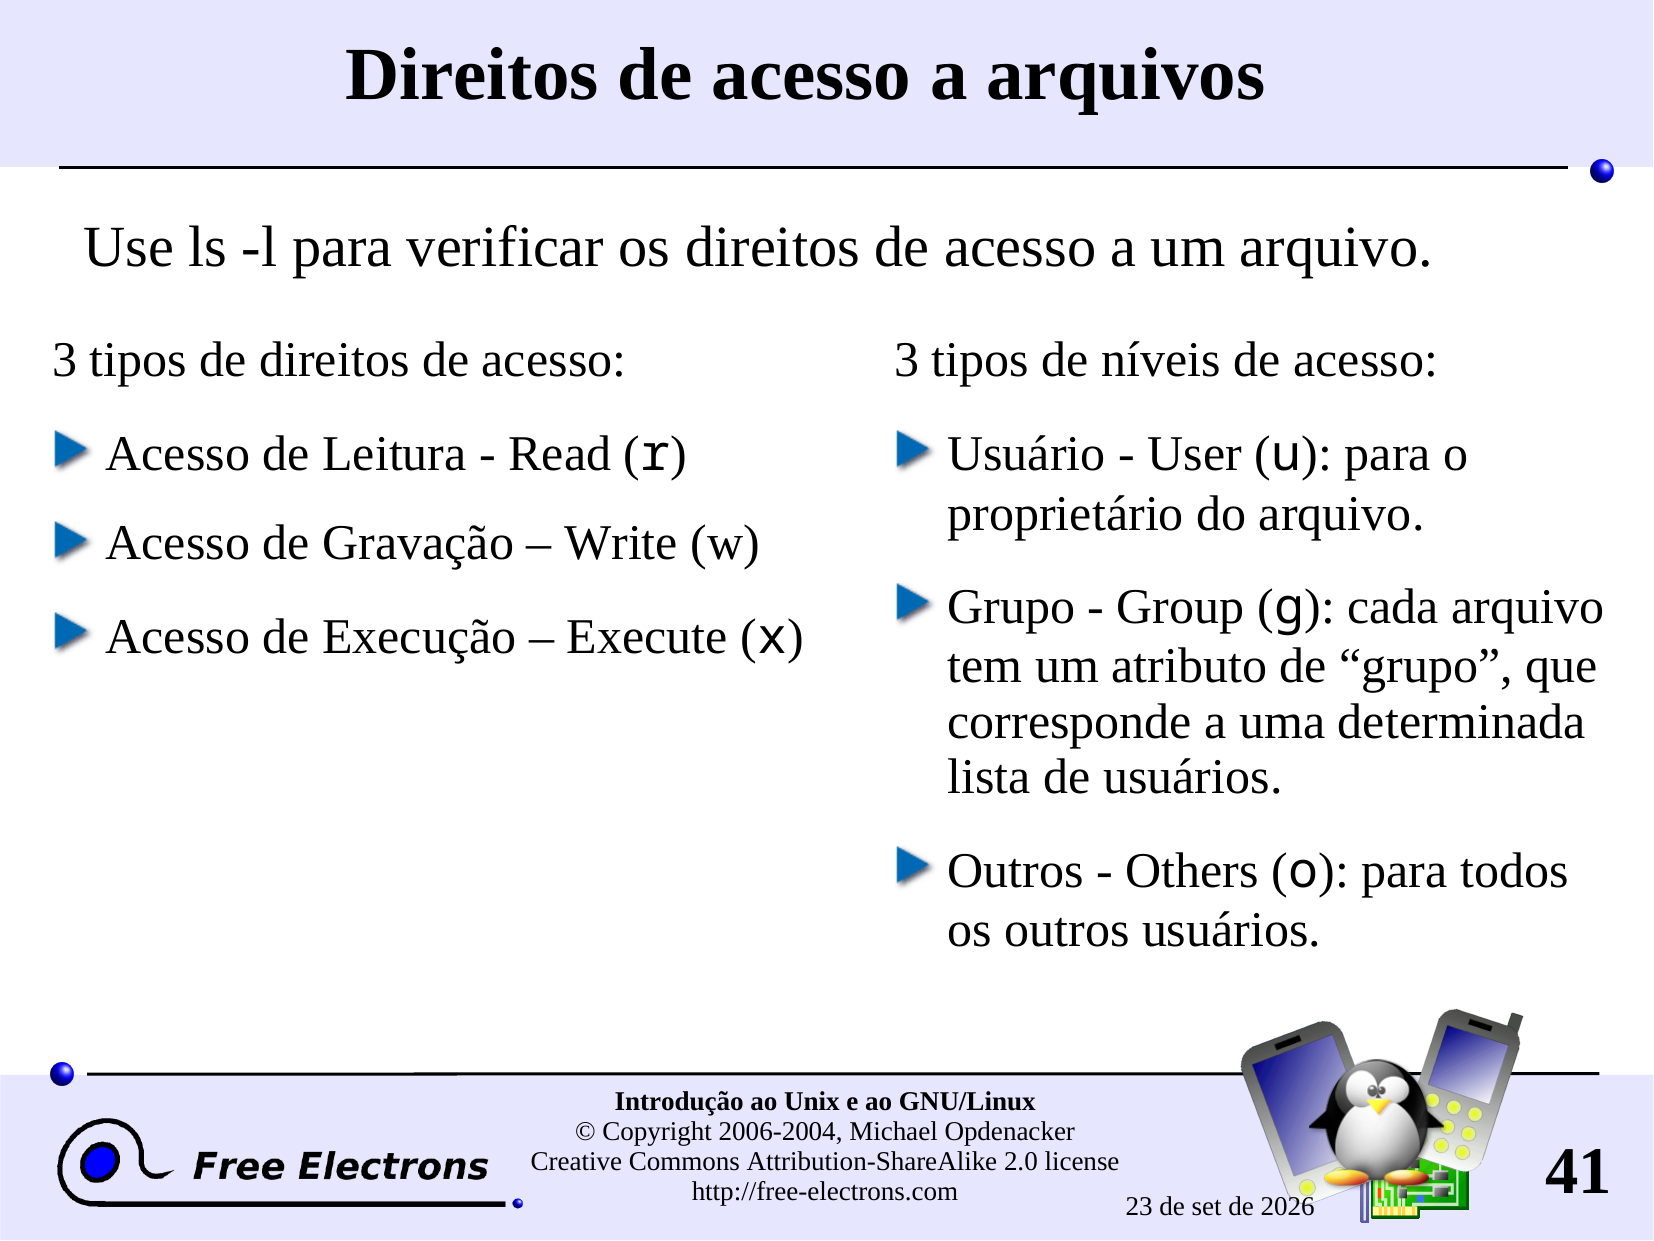

# Direitos de acesso a arquivos
Use ls -l para verificar os direitos de acesso a um arquivo.
3 tipos de direitos de acesso:
Acesso de Leitura - Read (r)
Acesso de Gravação – Write (w)
Acesso de Execução – Execute (x)
3 tipos de níveis de acesso:
Usuário - User (u): para o proprietário do arquivo.
Grupo - Group (g): cada arquivo tem um atributo de “grupo”, que corresponde a uma determinada lista de usuários.
Outros - Others (o): para todos os outros usuários.